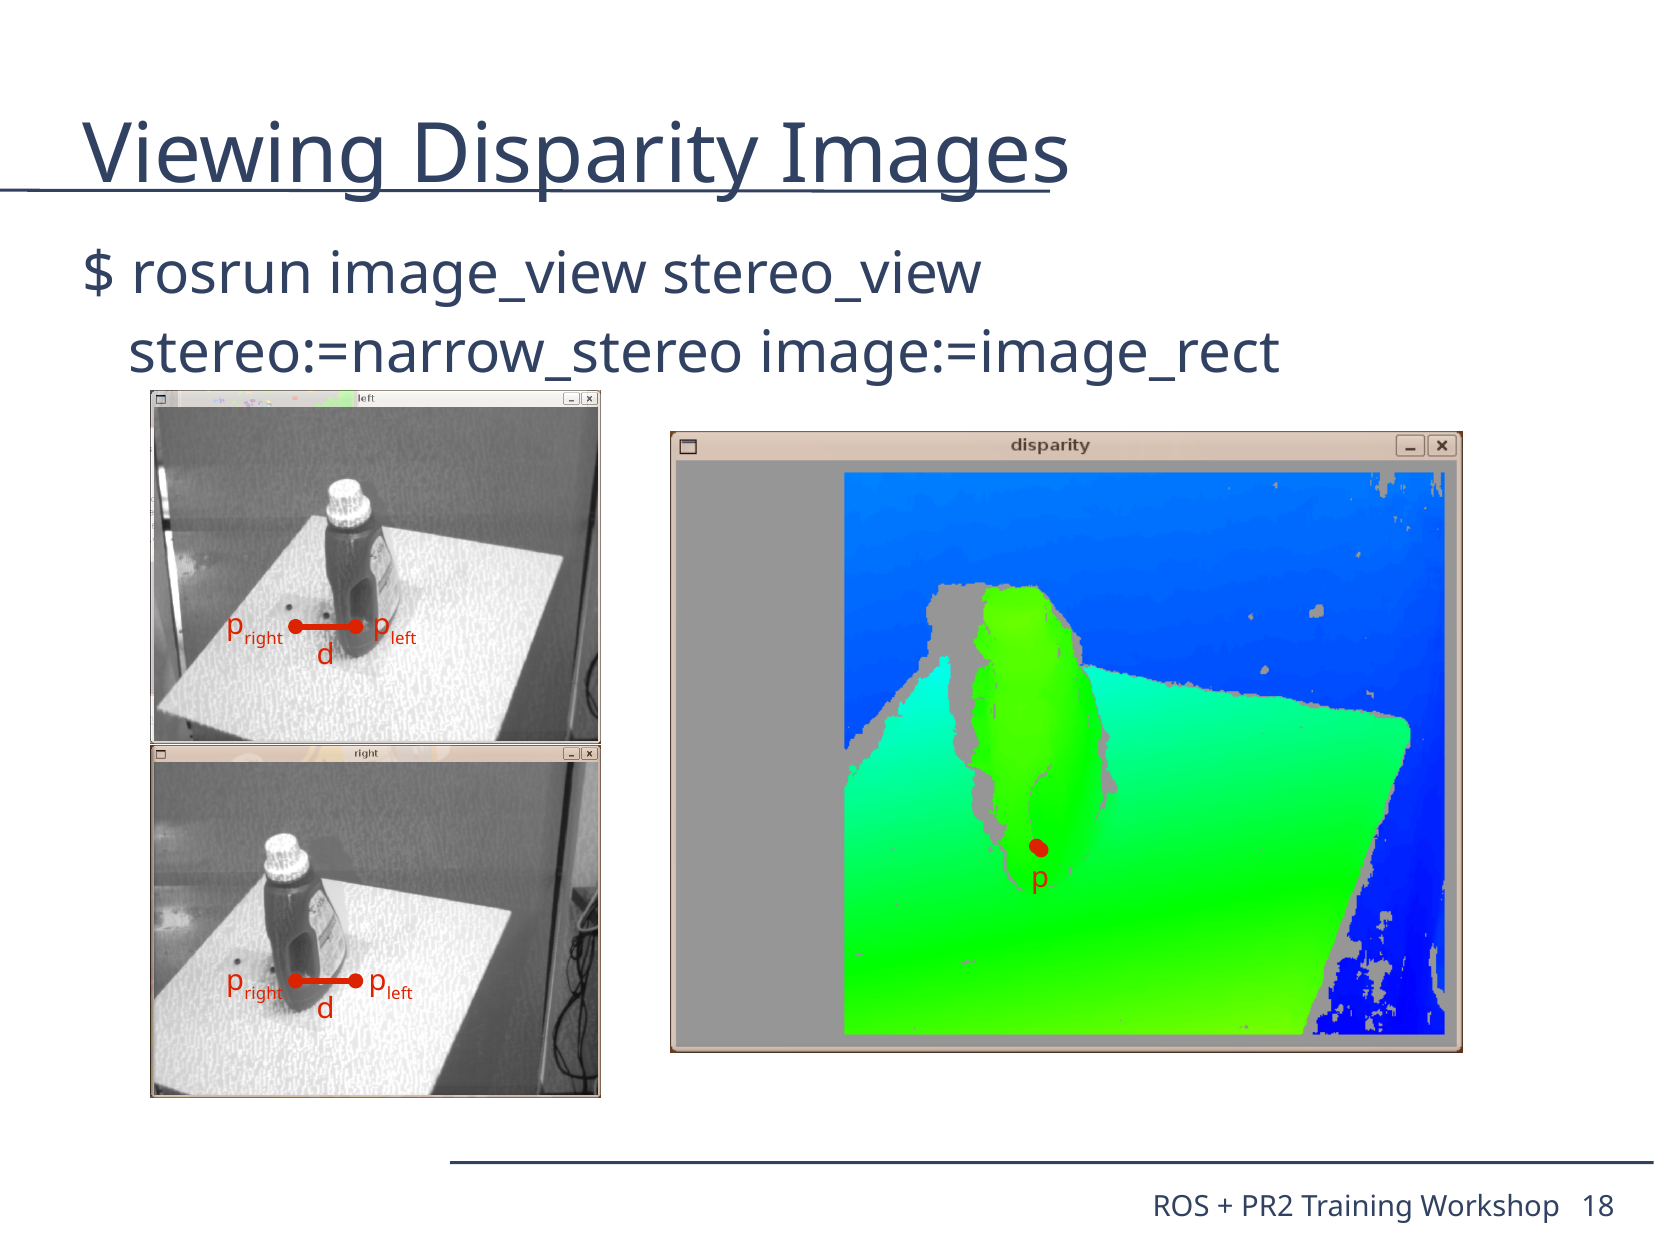

# Viewing Disparity Images
$ rosrun image_view stereo_view
 stereo:=narrow_stereo image:=image_rect
pright
pleft
d
p
pright
pleft
d